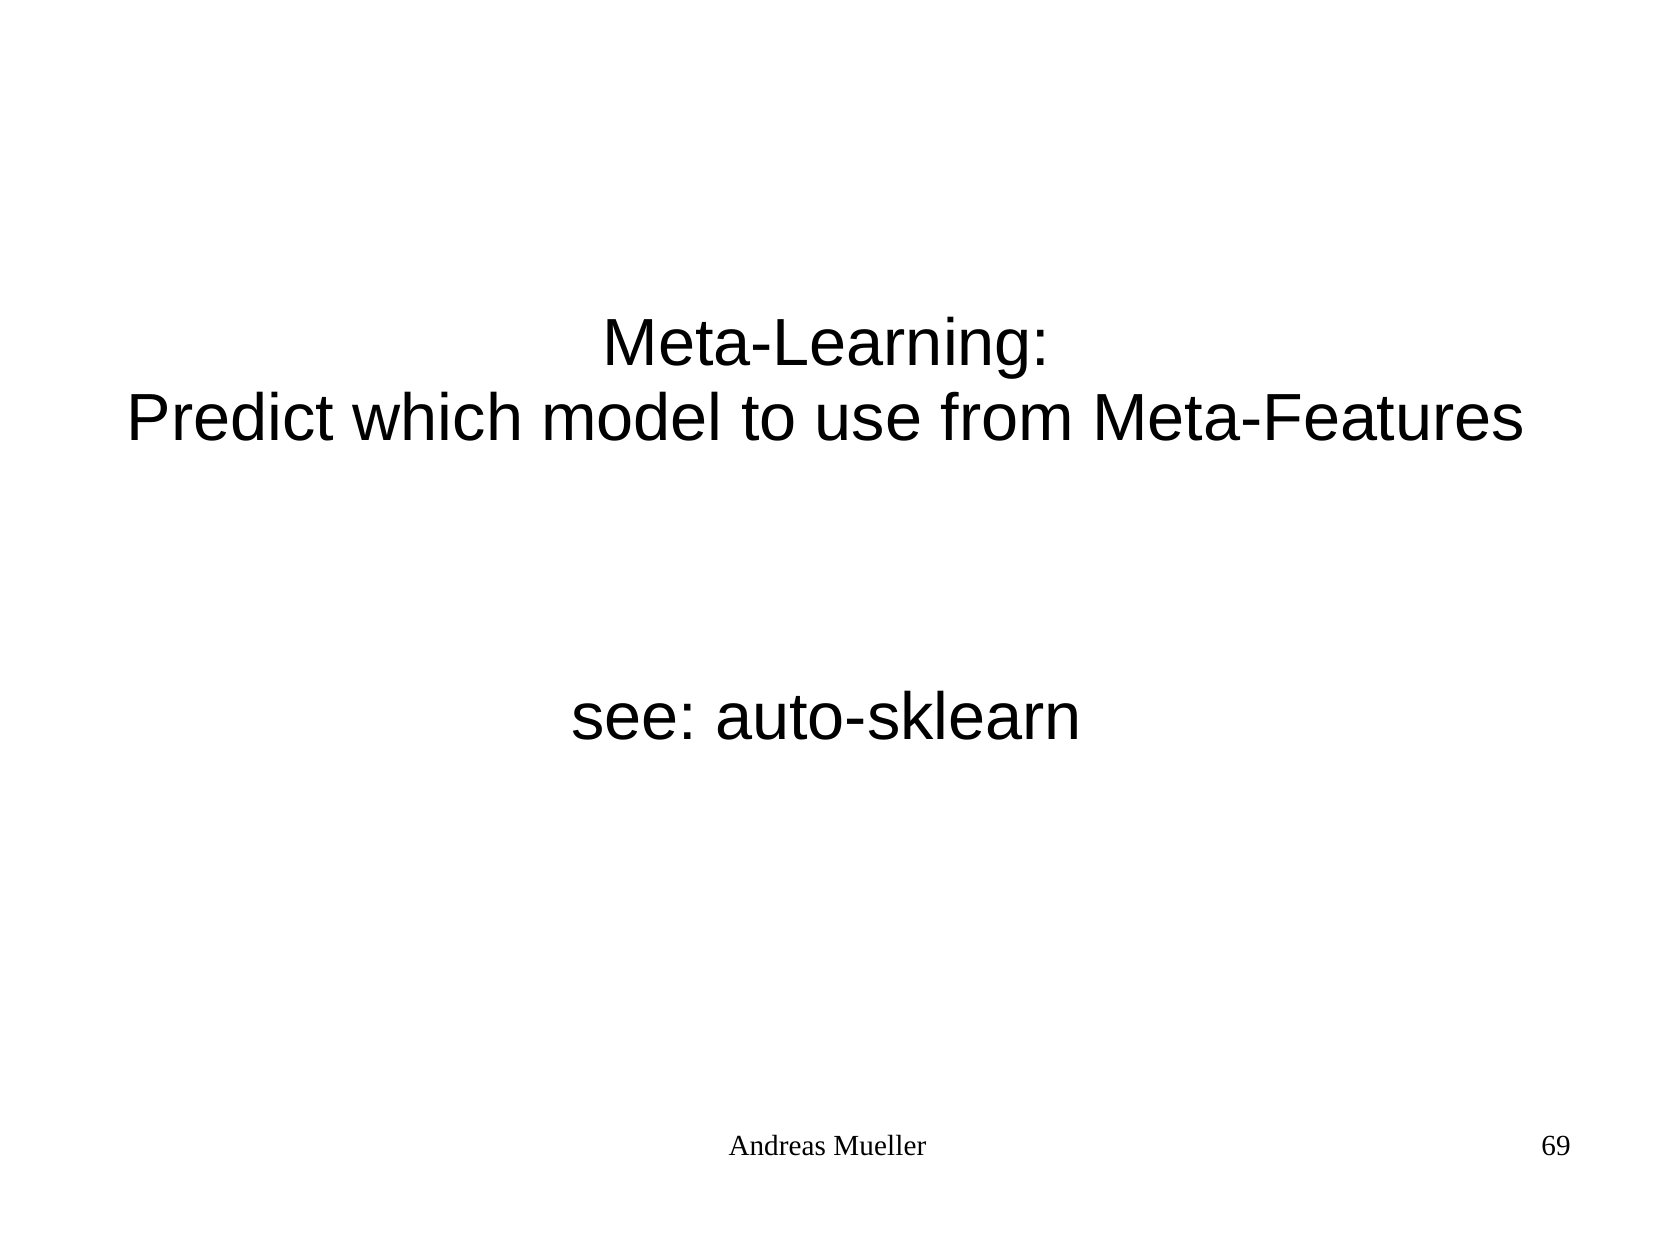

# Meta-Learning:
Predict which model to use from Meta-Features
see: auto-sklearn
Andreas Mueller
69